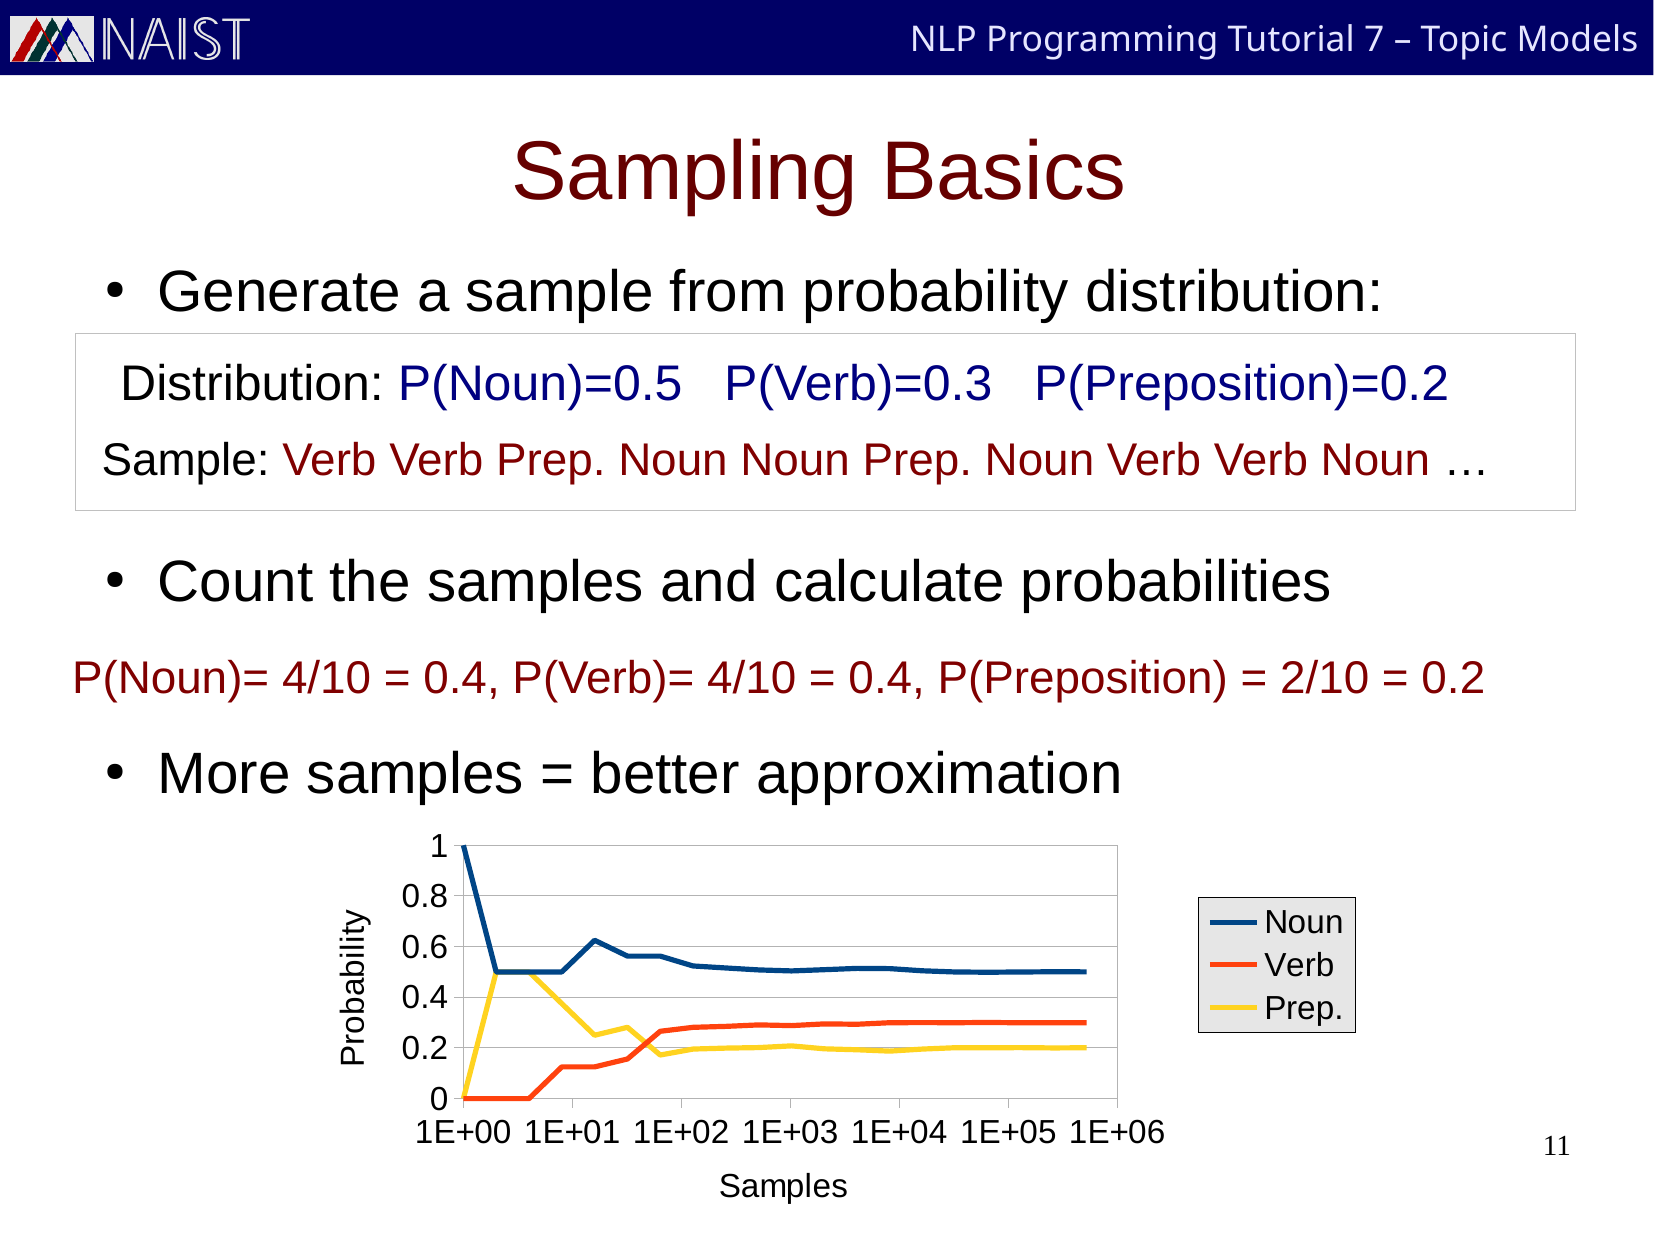

# Sampling Basics
Generate a sample from probability distribution:
Count the samples and calculate probabilities
More samples = better approximation
Distribution: P(Noun)=0.5 P(Verb)=0.3 P(Preposition)=0.2
Sample: Verb Verb Prep. Noun Noun Prep. Noun Verb Verb Noun …
P(Noun)= 4/10 = 0.4, P(Verb)= 4/10 = 0.4, P(Preposition) = 2/10 = 0.2
### Chart
| Category | Noun | Verb | Prep. |
|---|---|---|---|11